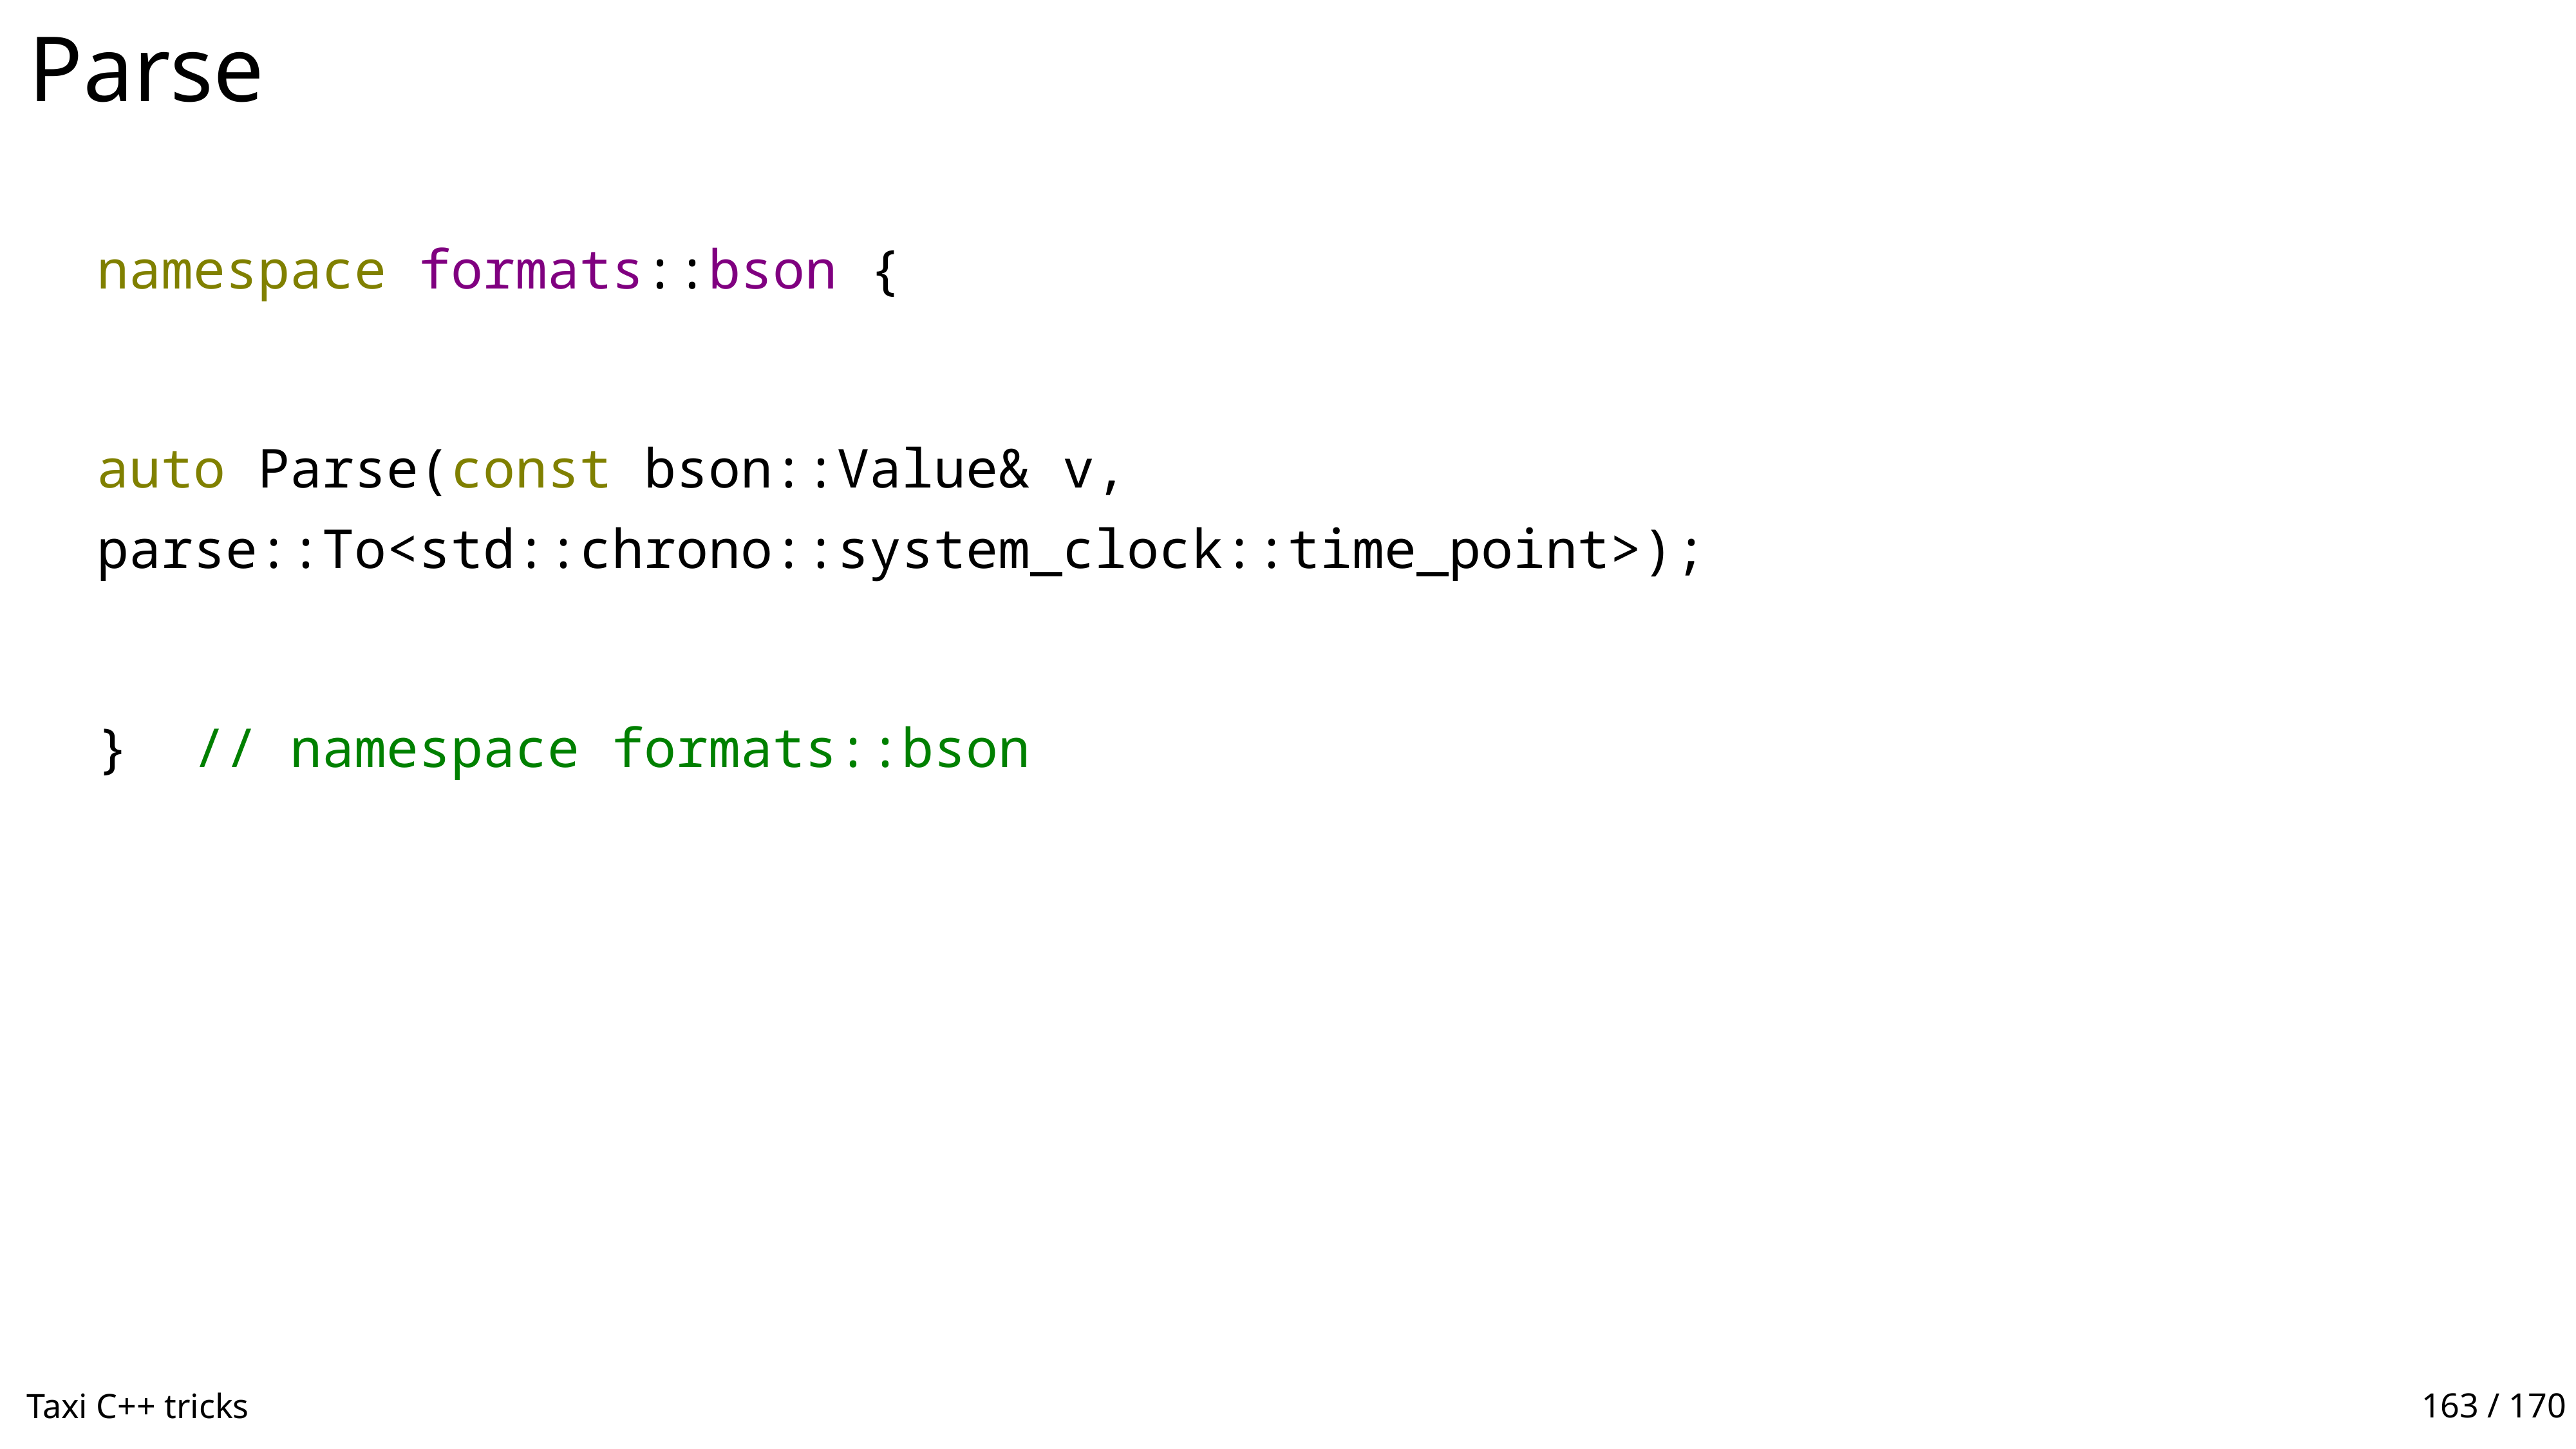

# Parse
namespace formats::bson {
auto Parse(const bson::Value& v, parse::To<std::chrono::system_clock::time_point>);
} // namespace formats::bson
Taxi C++ tricks